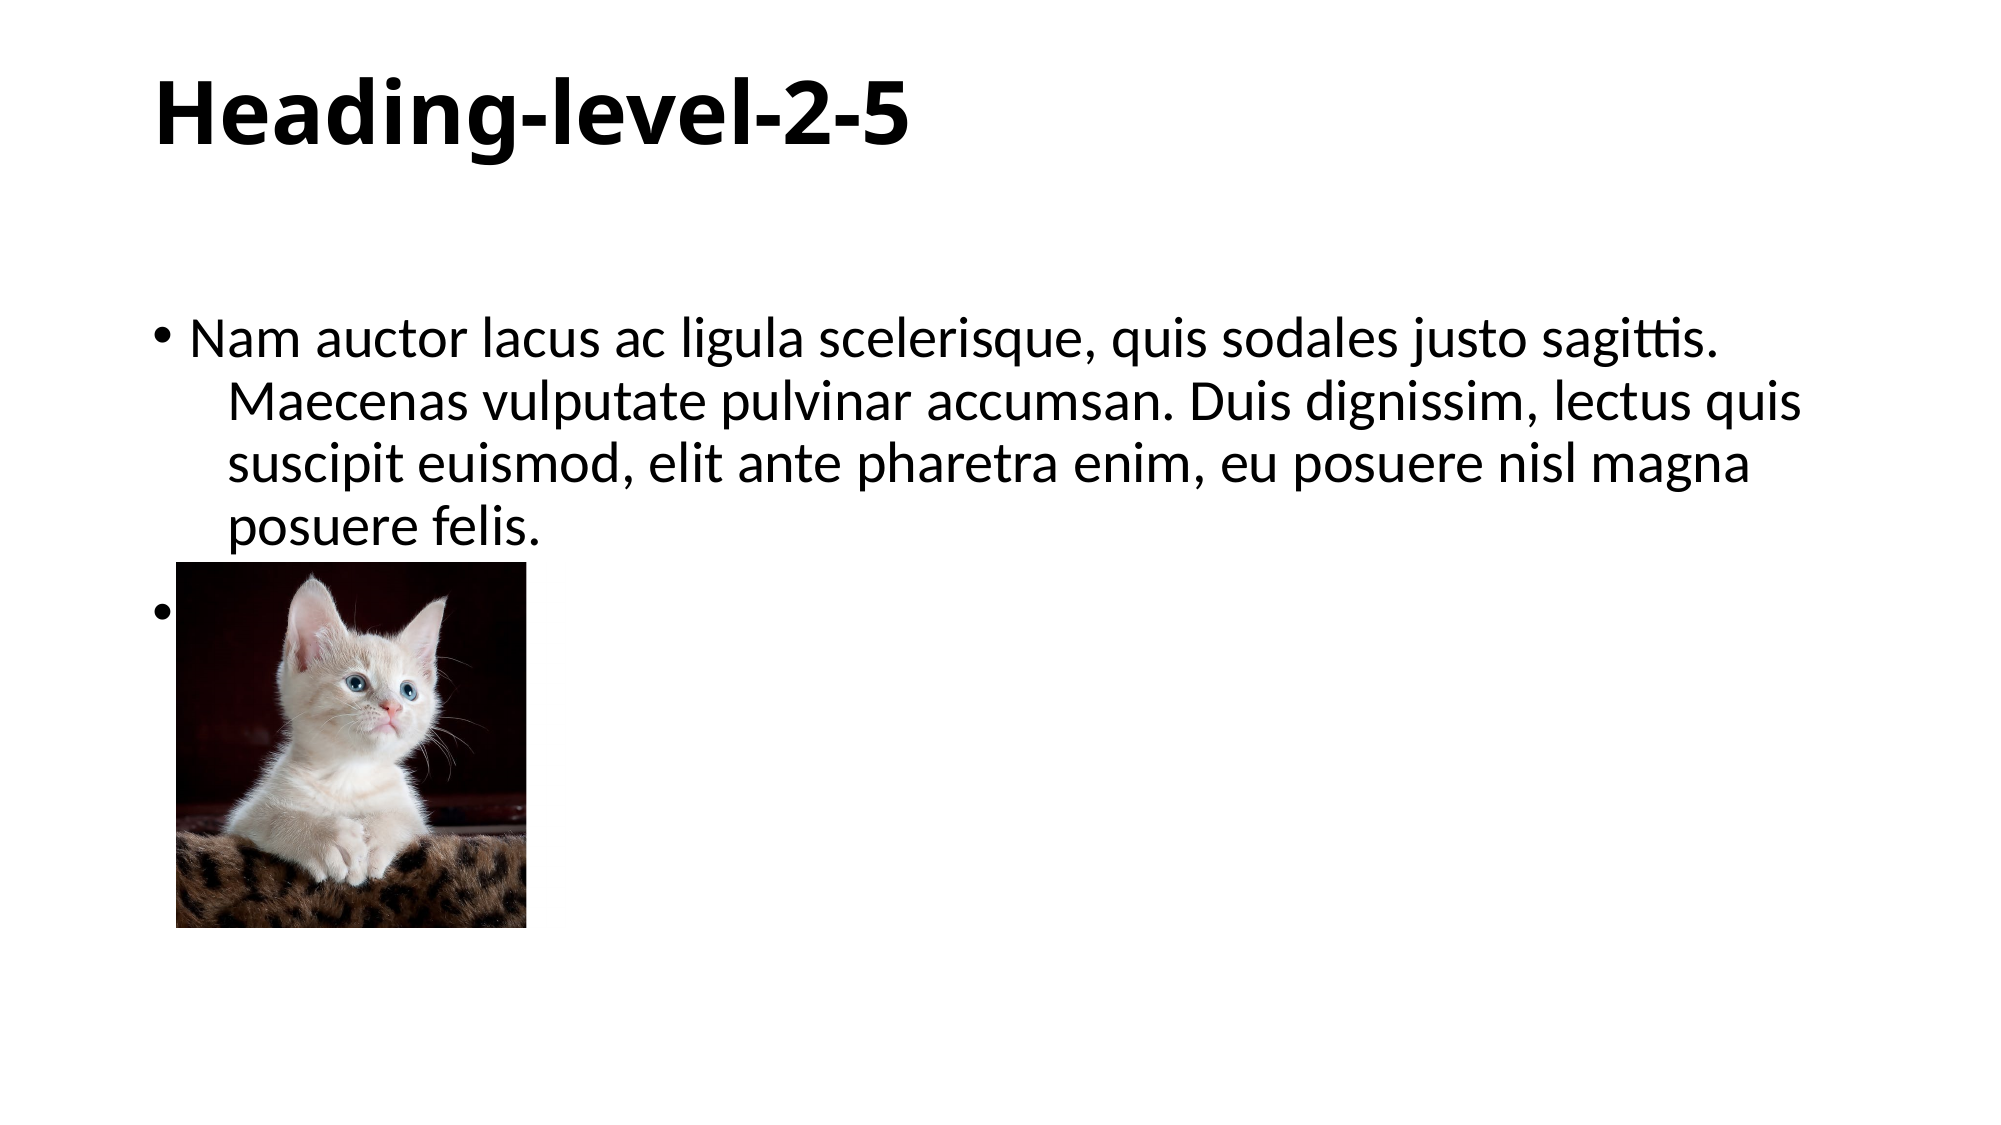

# Heading-level-2-5
Nam auctor lacus ac ligula scelerisque, quis sodales justo sagittis. Maecenas vulputate pulvinar accumsan. Duis dignissim, lectus quis suscipit euismod, elit ante pharetra enim, eu posuere nisl magna posuere felis.